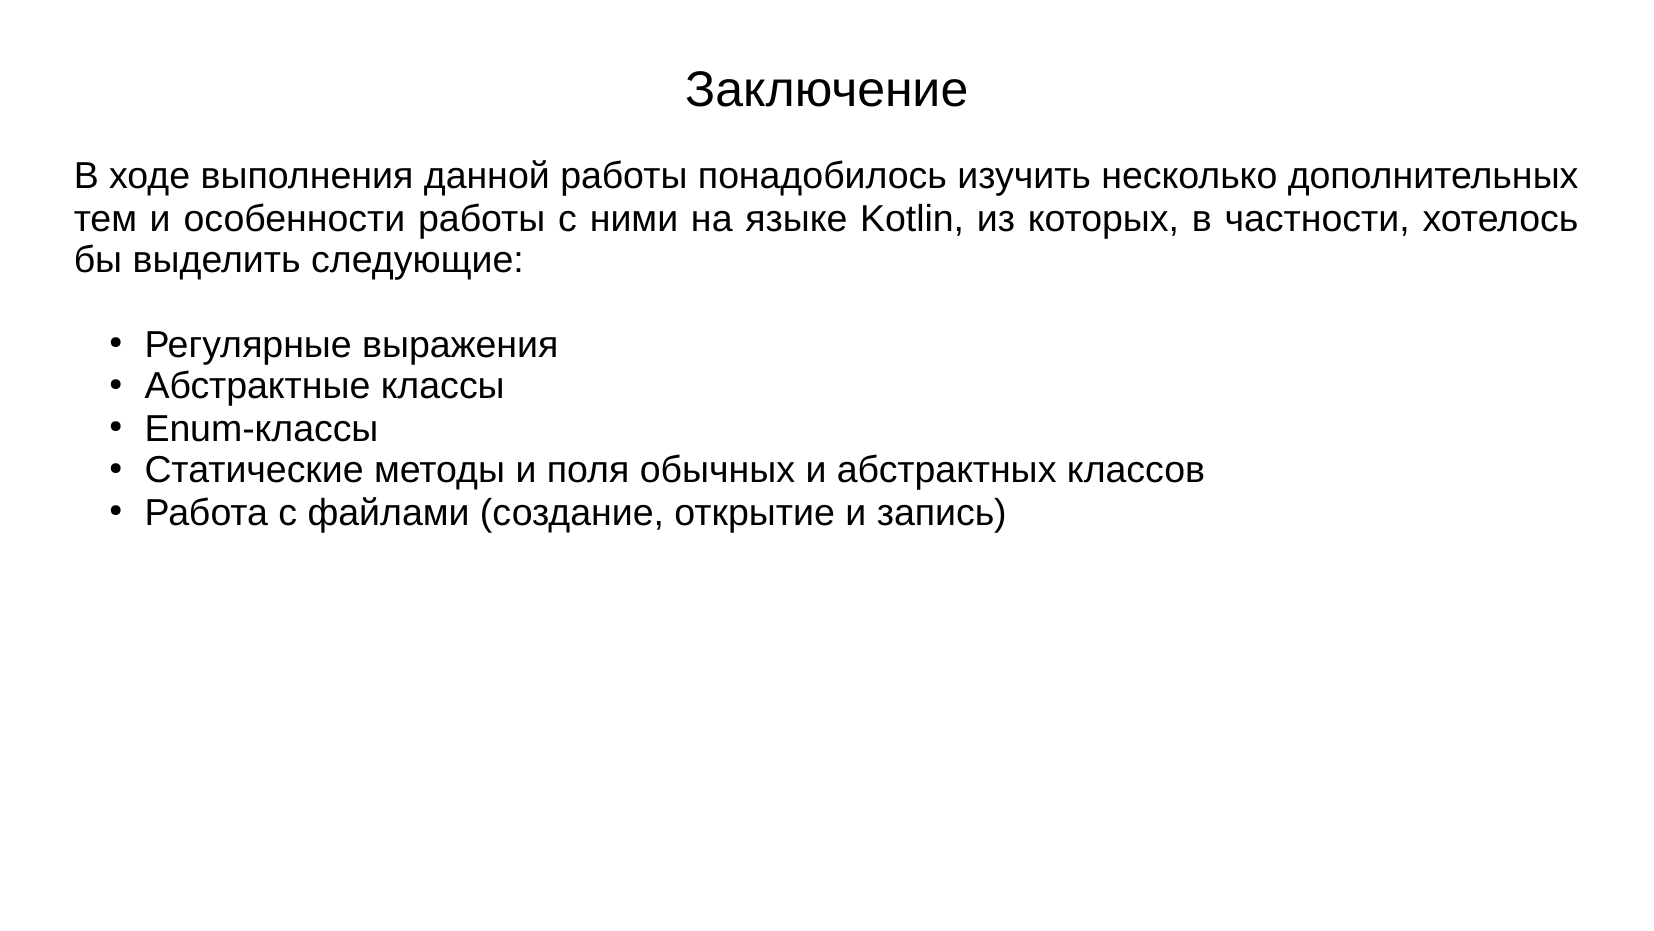

# Заключение
В ходе выполнения данной работы понадобилось изучить несколько дополнительных тем и особенности работы с ними на языке Kotlin, из которых, в частности, хотелось бы выделить следующие:
Регулярные выражения
Абстрактные классы
Enum-классы
Статические методы и поля обычных и абстрактных классов
Работа с файлами (создание, открытие и запись)